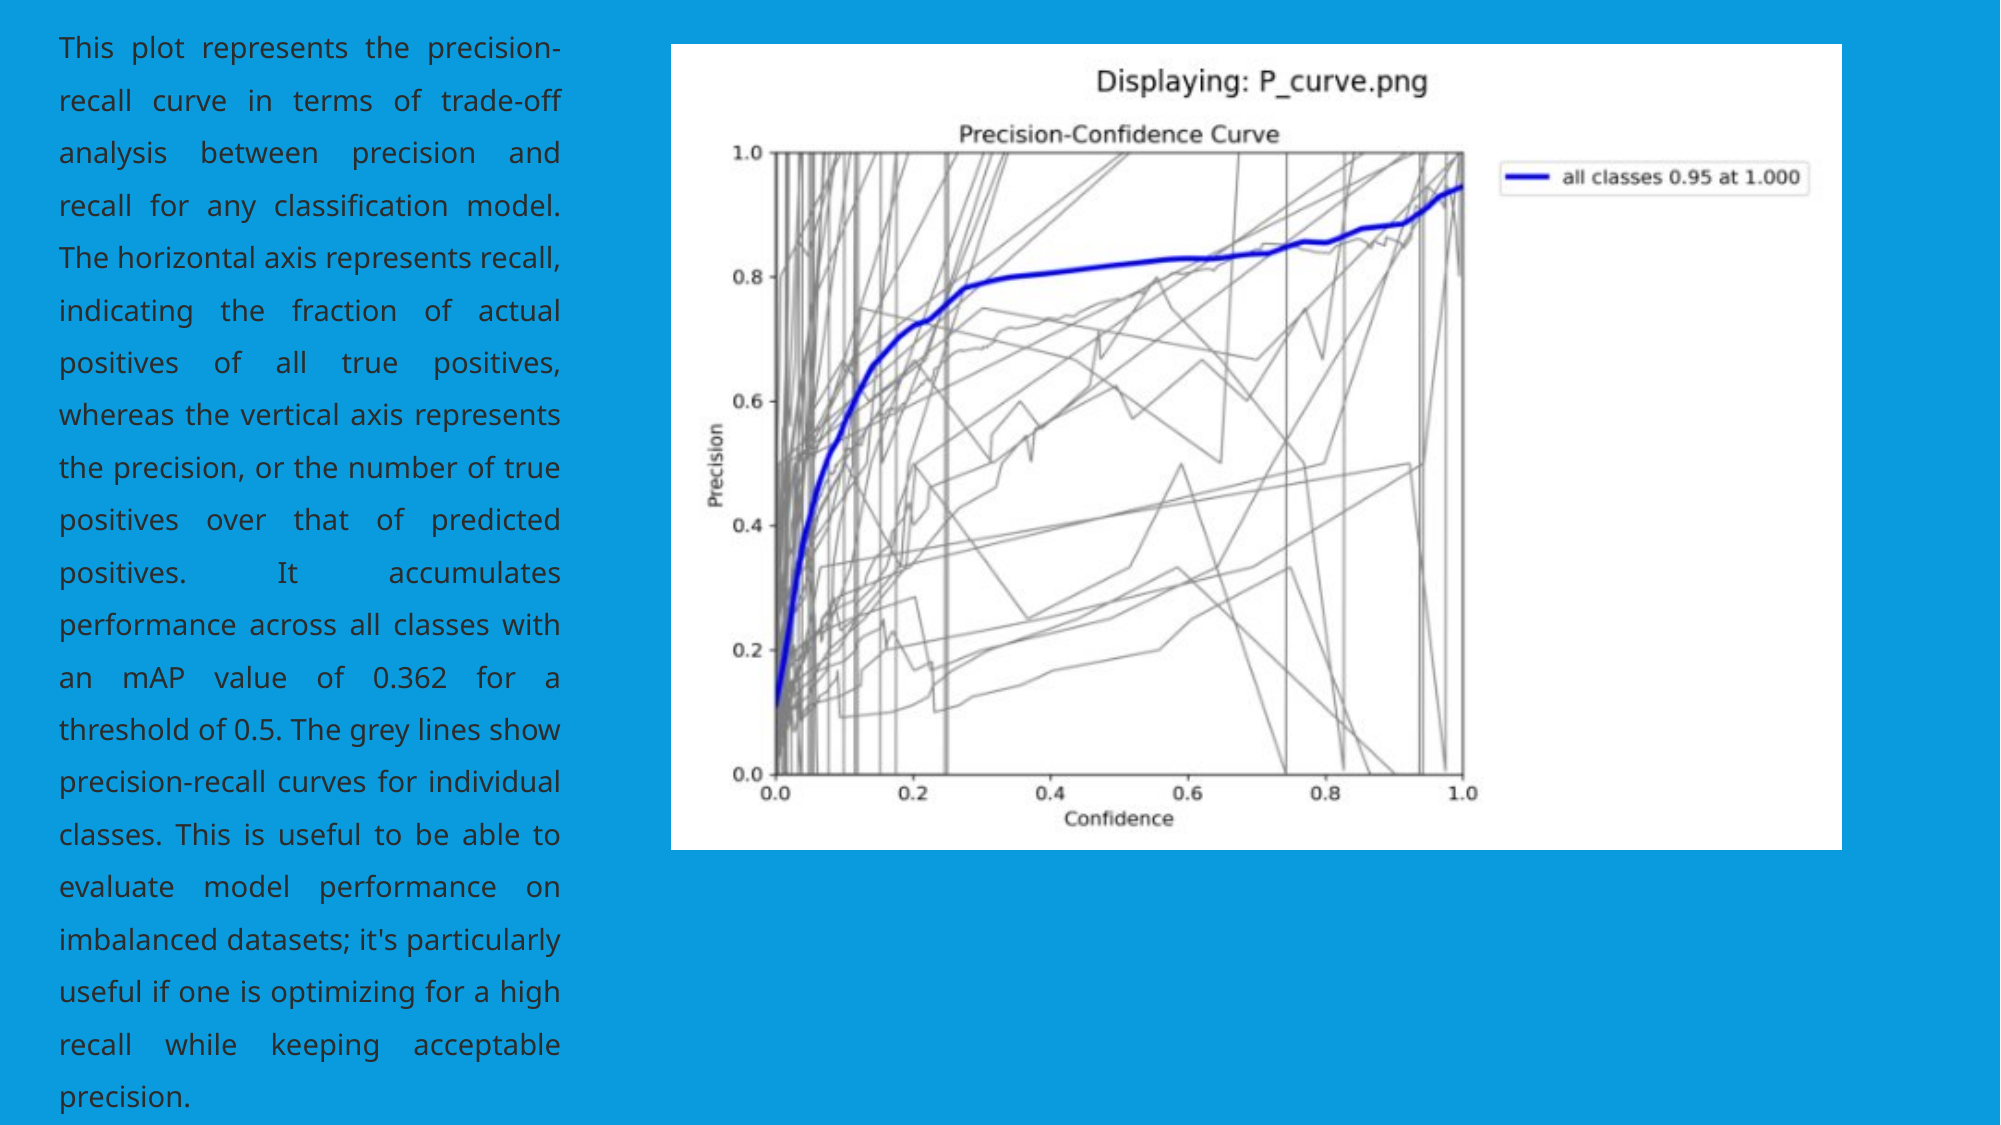

This plot represents the precision-recall curve in terms of trade-off analysis between precision and recall for any classification model. The horizontal axis represents recall, indicating the fraction of actual positives of all true positives, whereas the vertical axis represents the precision, or the number of true positives over that of predicted positives. It accumulates performance across all classes with an mAP value of 0.362 for a threshold of 0.5. The grey lines show precision-recall curves for individual classes. This is useful to be able to evaluate model performance on imbalanced datasets; it's particularly useful if one is optimizing for a high recall while keeping acceptable precision.